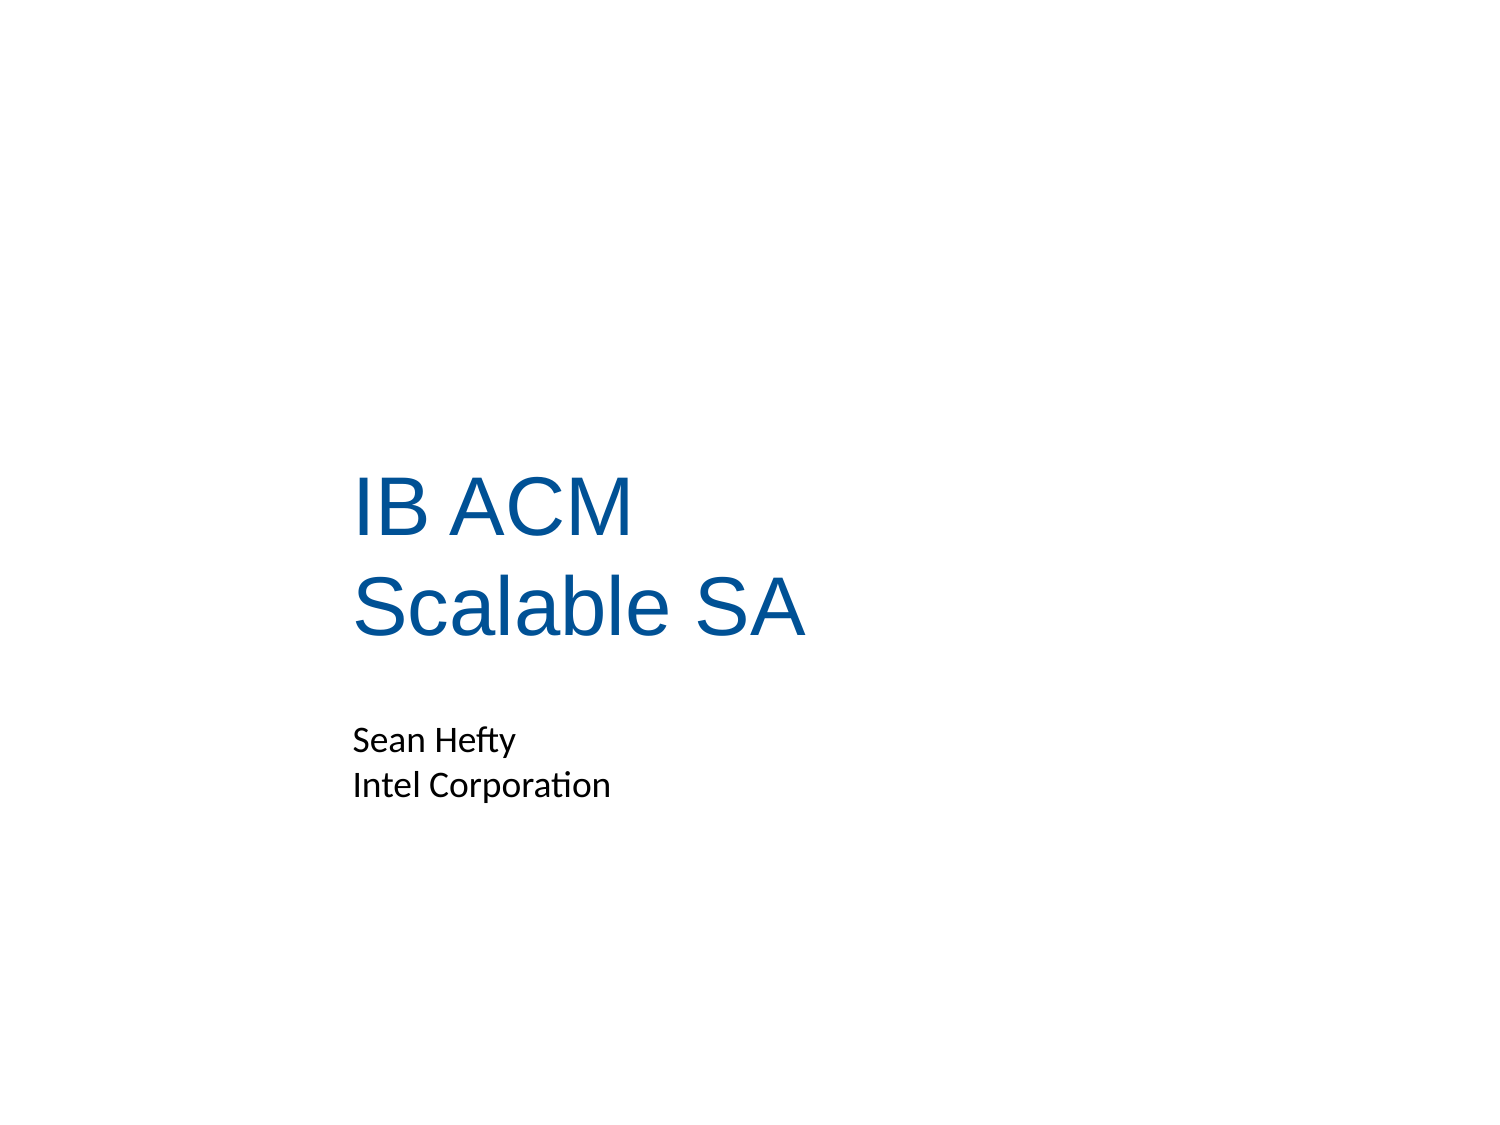

# IB ACM Scalable SA
Sean Hefty
Intel Corporation